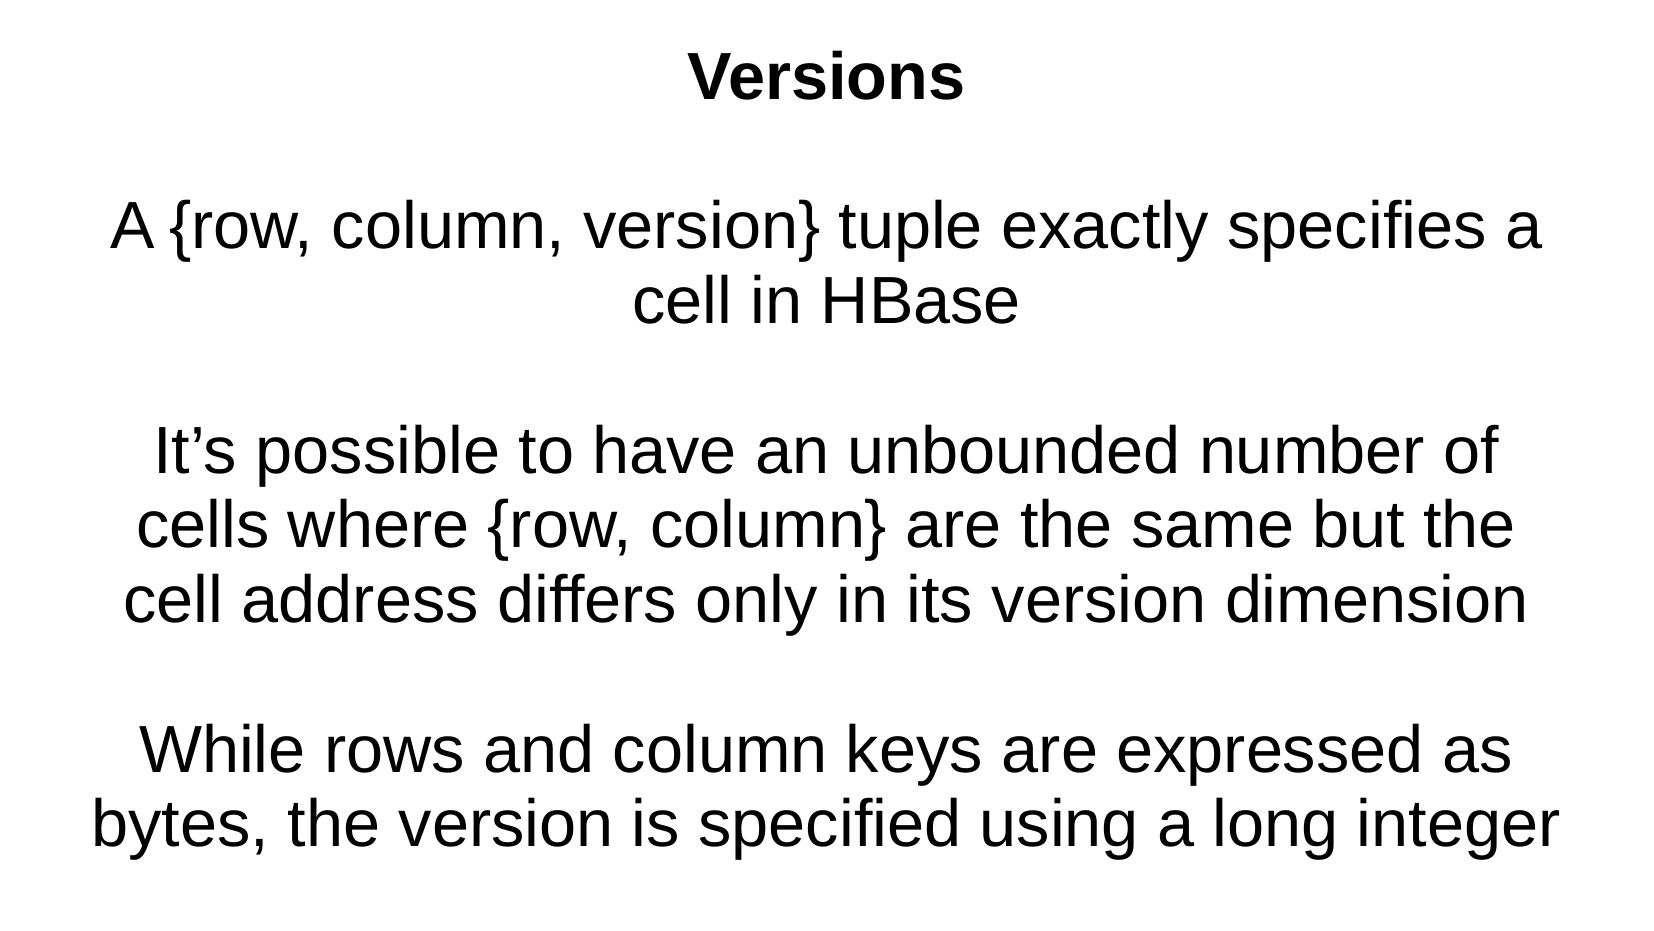

# Versions
A {row, column, version} tuple exactly specifies a cell in HBase
It’s possible to have an unbounded number of cells where {row, column} are the same but the cell address differs only in its version dimension
While rows and column keys are expressed as bytes, the version is specified using a long integer